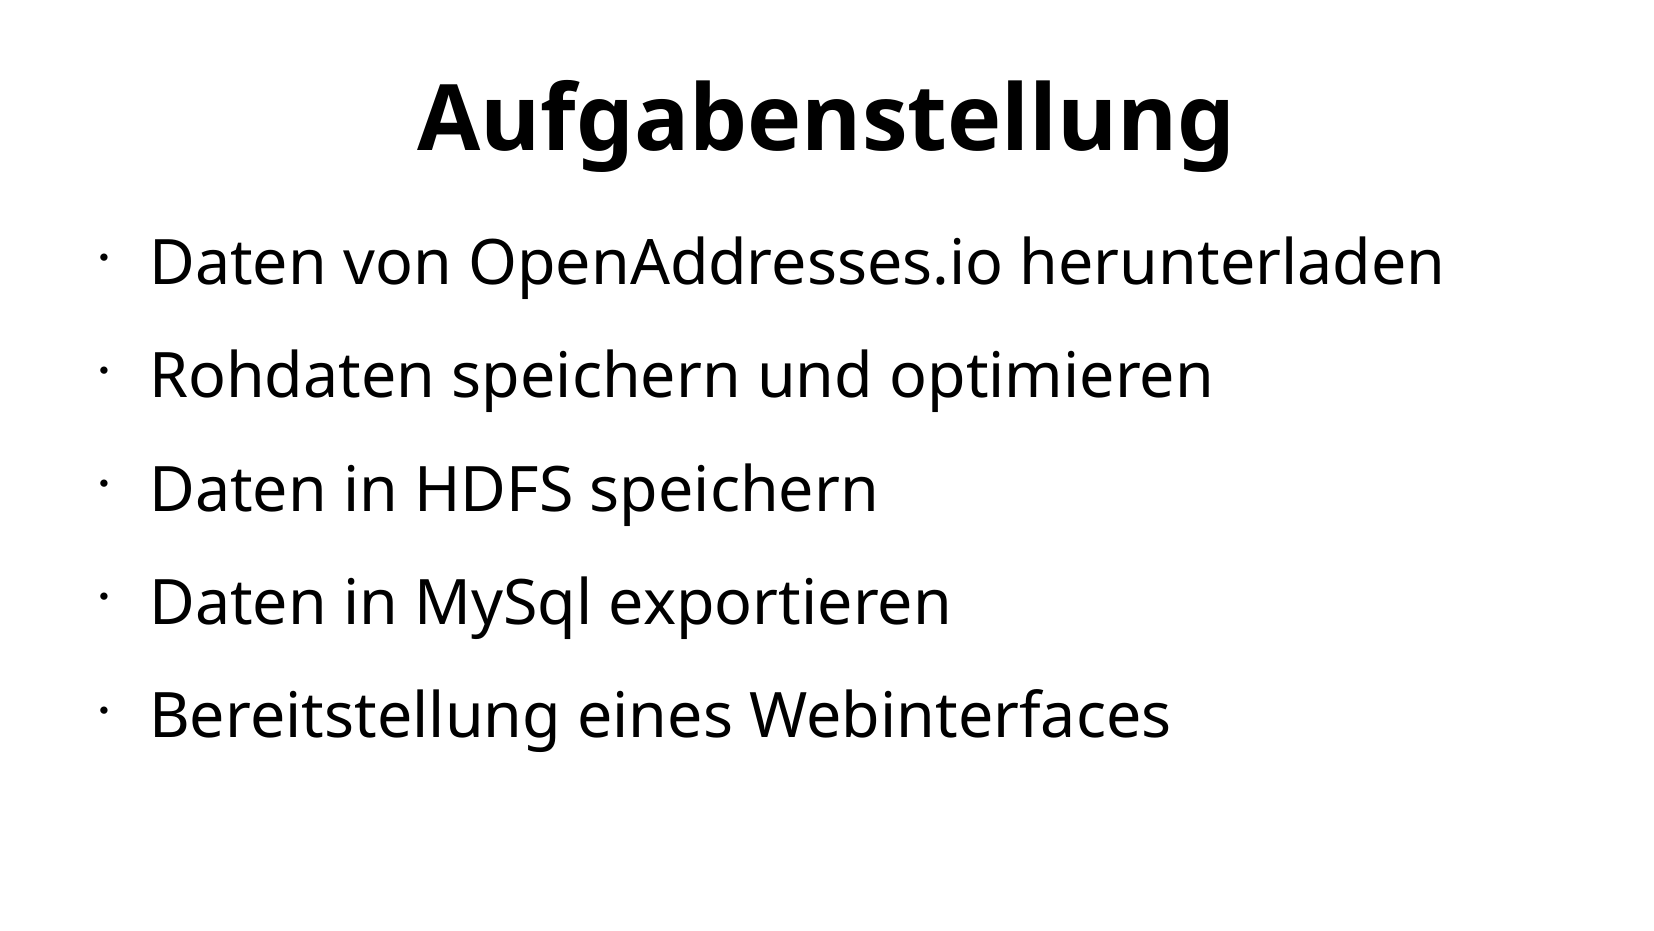

# Aufgabenstellung
Daten von OpenAddresses.io herunterladen
Rohdaten speichern und optimieren
Daten in HDFS speichern
Daten in MySql exportieren
Bereitstellung eines Webinterfaces